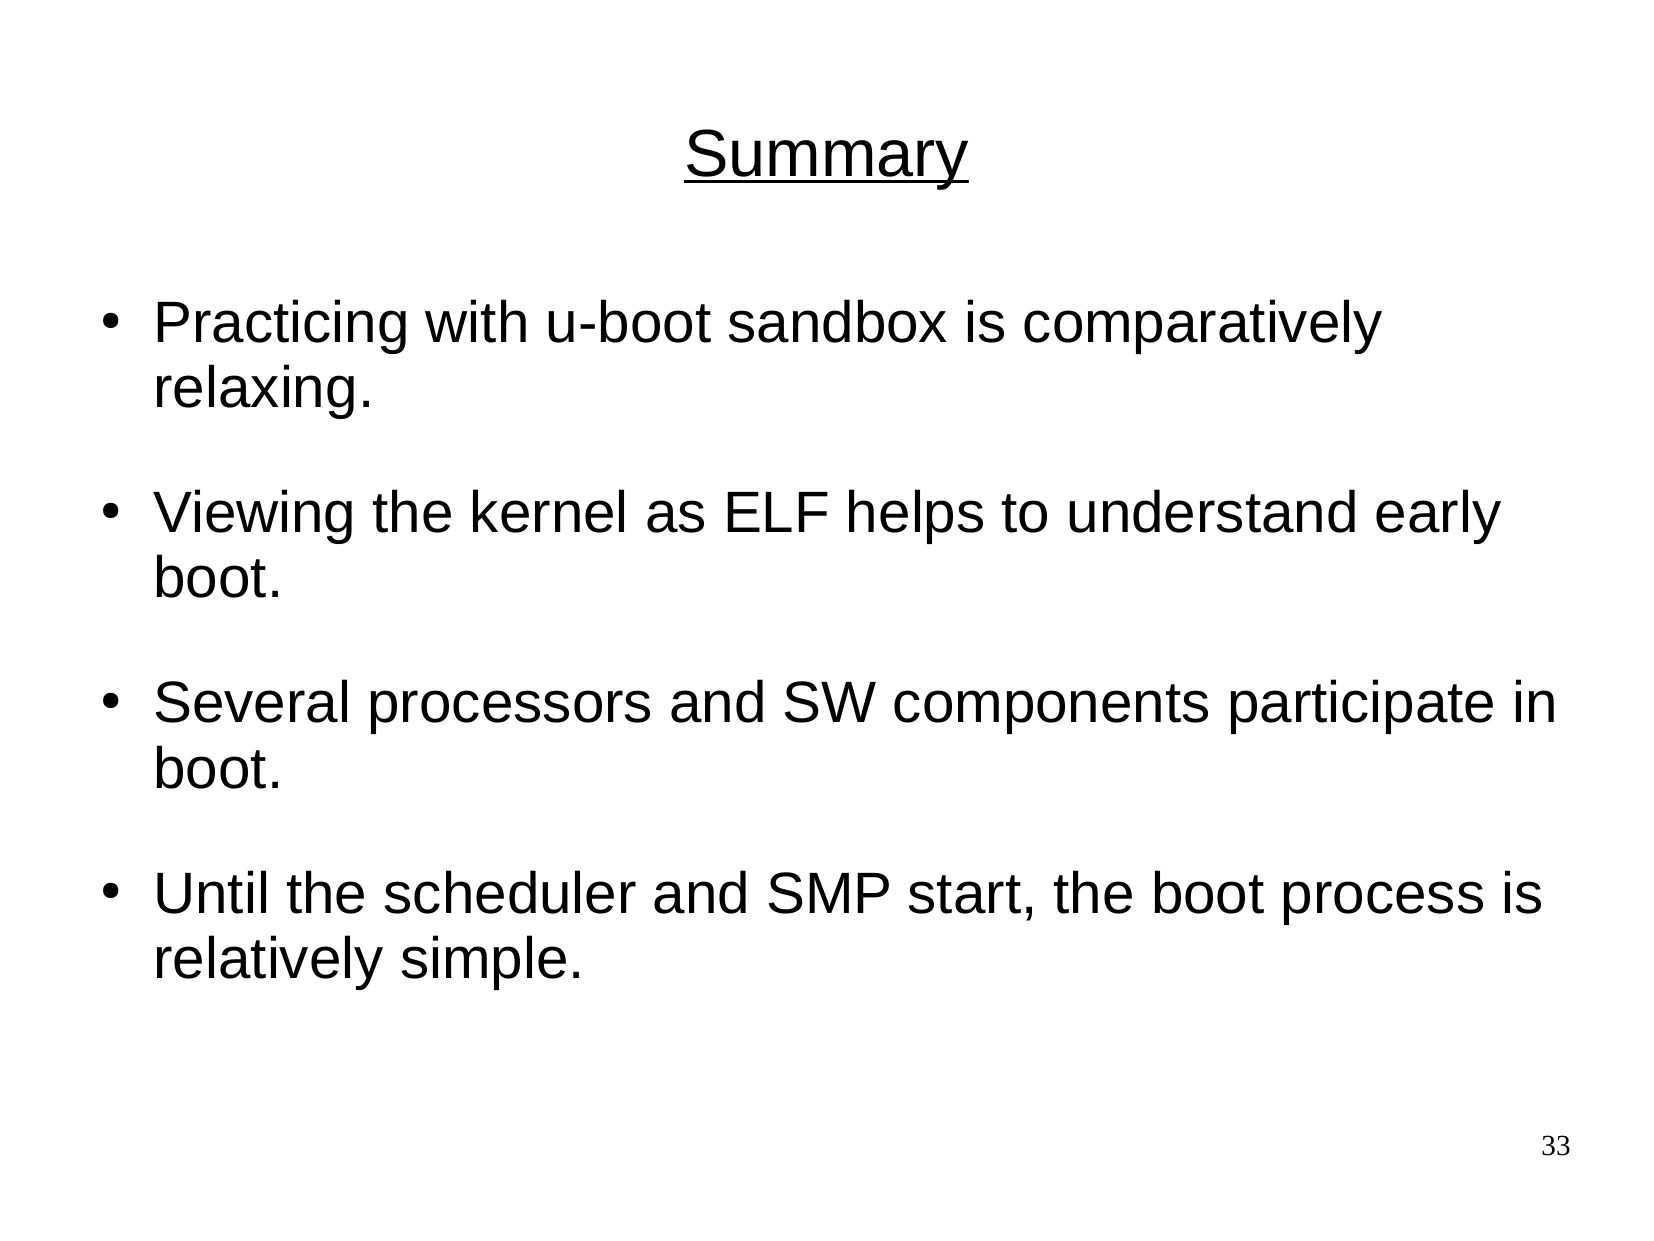

# Summary
Practicing with u-boot sandbox is comparatively relaxing.
Viewing the kernel as ELF helps to understand early boot.
Several processors and SW components participate in boot.
Until the scheduler and SMP start, the boot process is relatively simple.
33